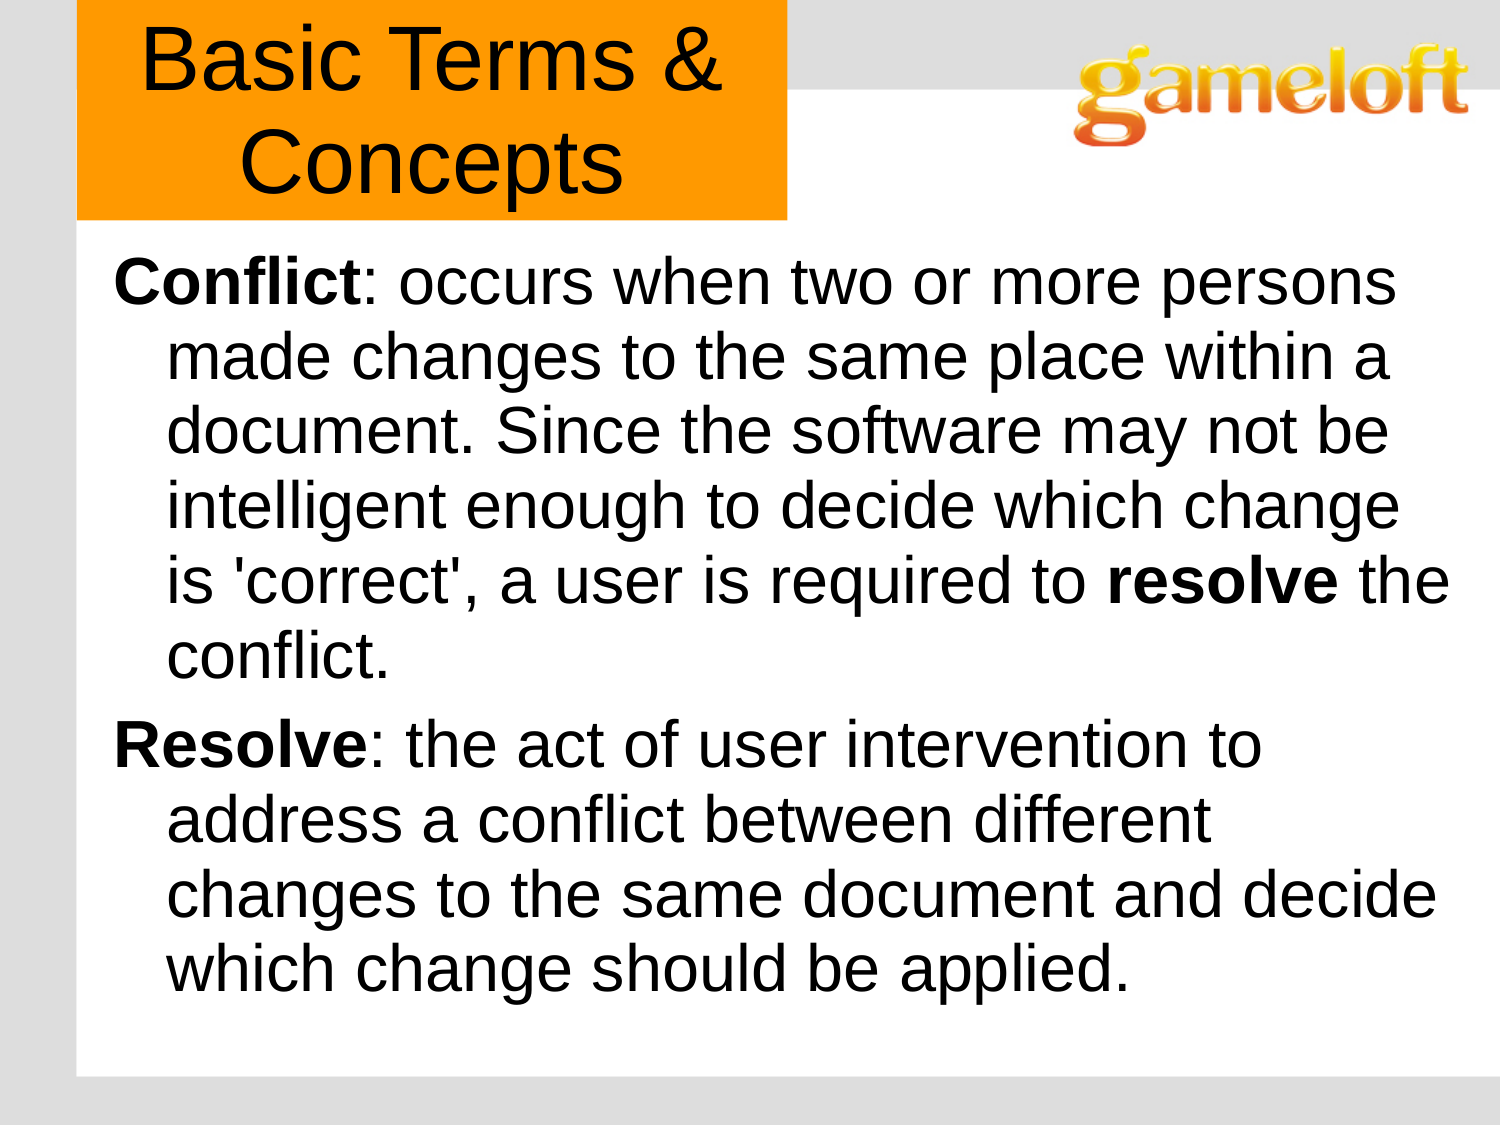

# Basic Terms & Concepts
Conflict: occurs when two or more persons made changes to the same place within a document. Since the software may not be intelligent enough to decide which change is 'correct', a user is required to resolve the conflict.
Resolve: the act of user intervention to address a conflict between different changes to the same document and decide which change should be applied.